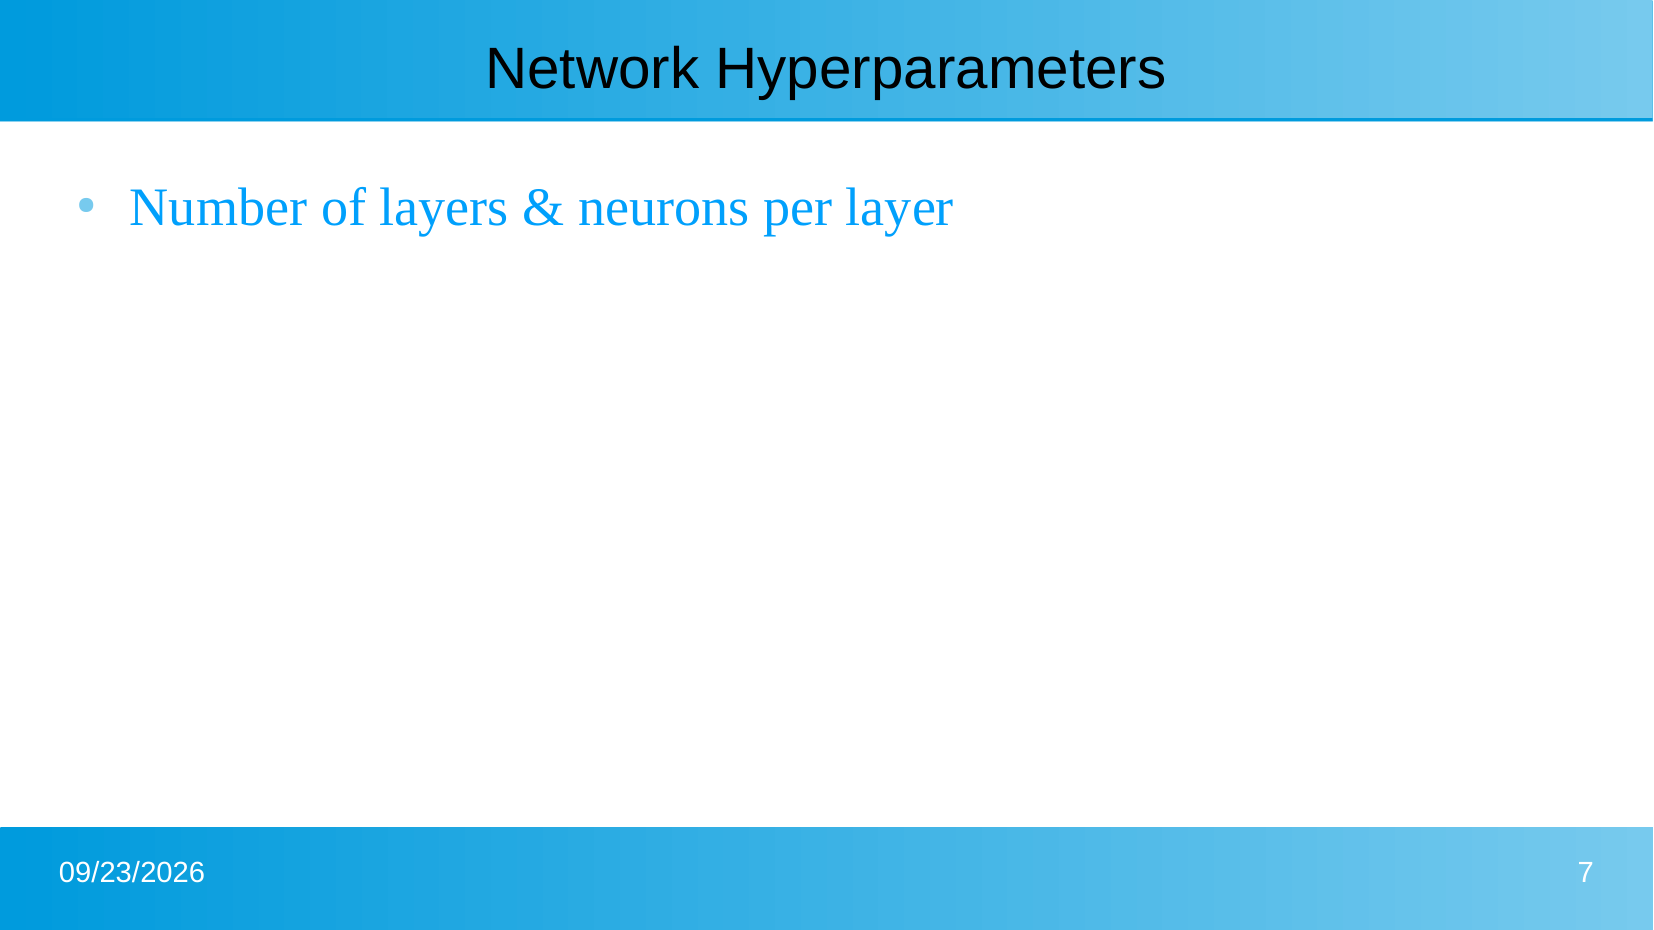

# Network Hyperparameters
Number of layers & neurons per layer
7